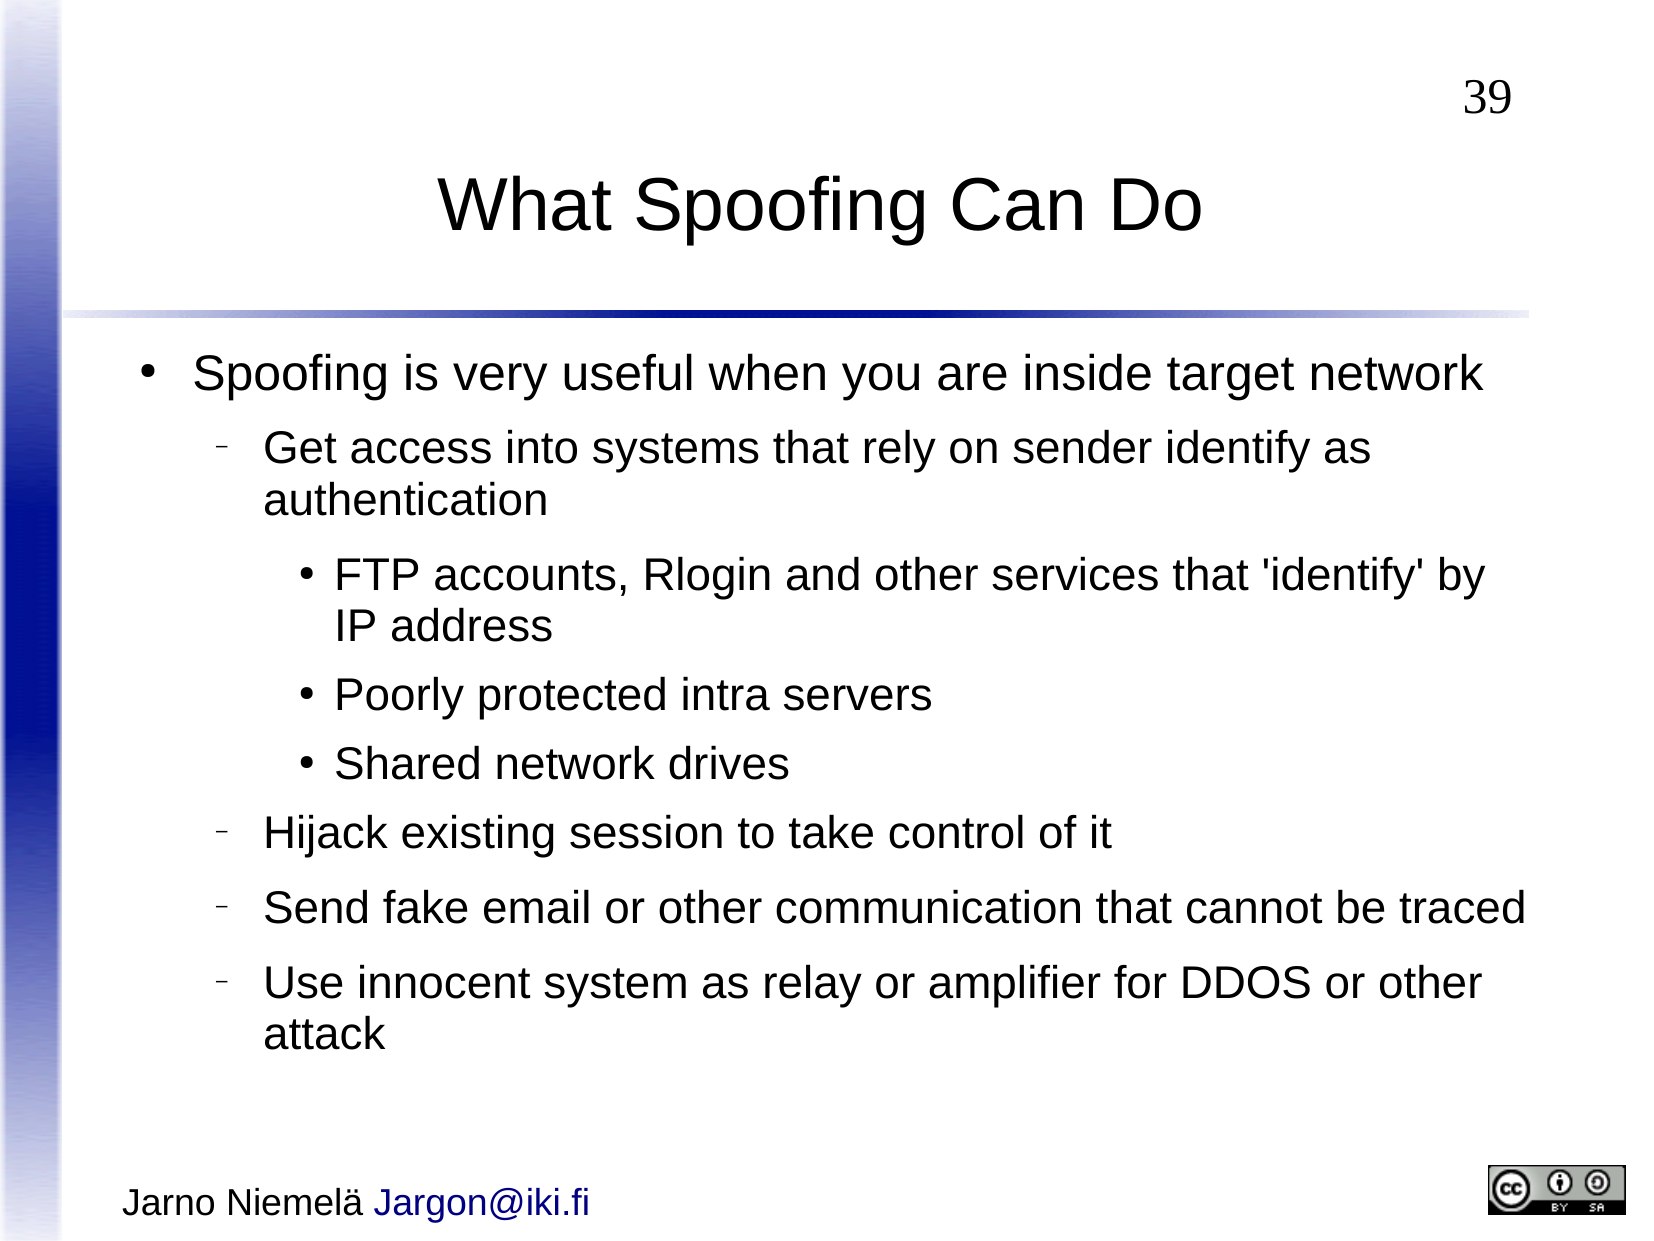

# What Spoofing Can Do
Spoofing is very useful when you are inside target network
Get access into systems that rely on sender identify as authentication
FTP accounts, Rlogin and other services that 'identify' by IP address
Poorly protected intra servers
Shared network drives
Hijack existing session to take control of it
Send fake email or other communication that cannot be traced
Use innocent system as relay or amplifier for DDOS or other attack